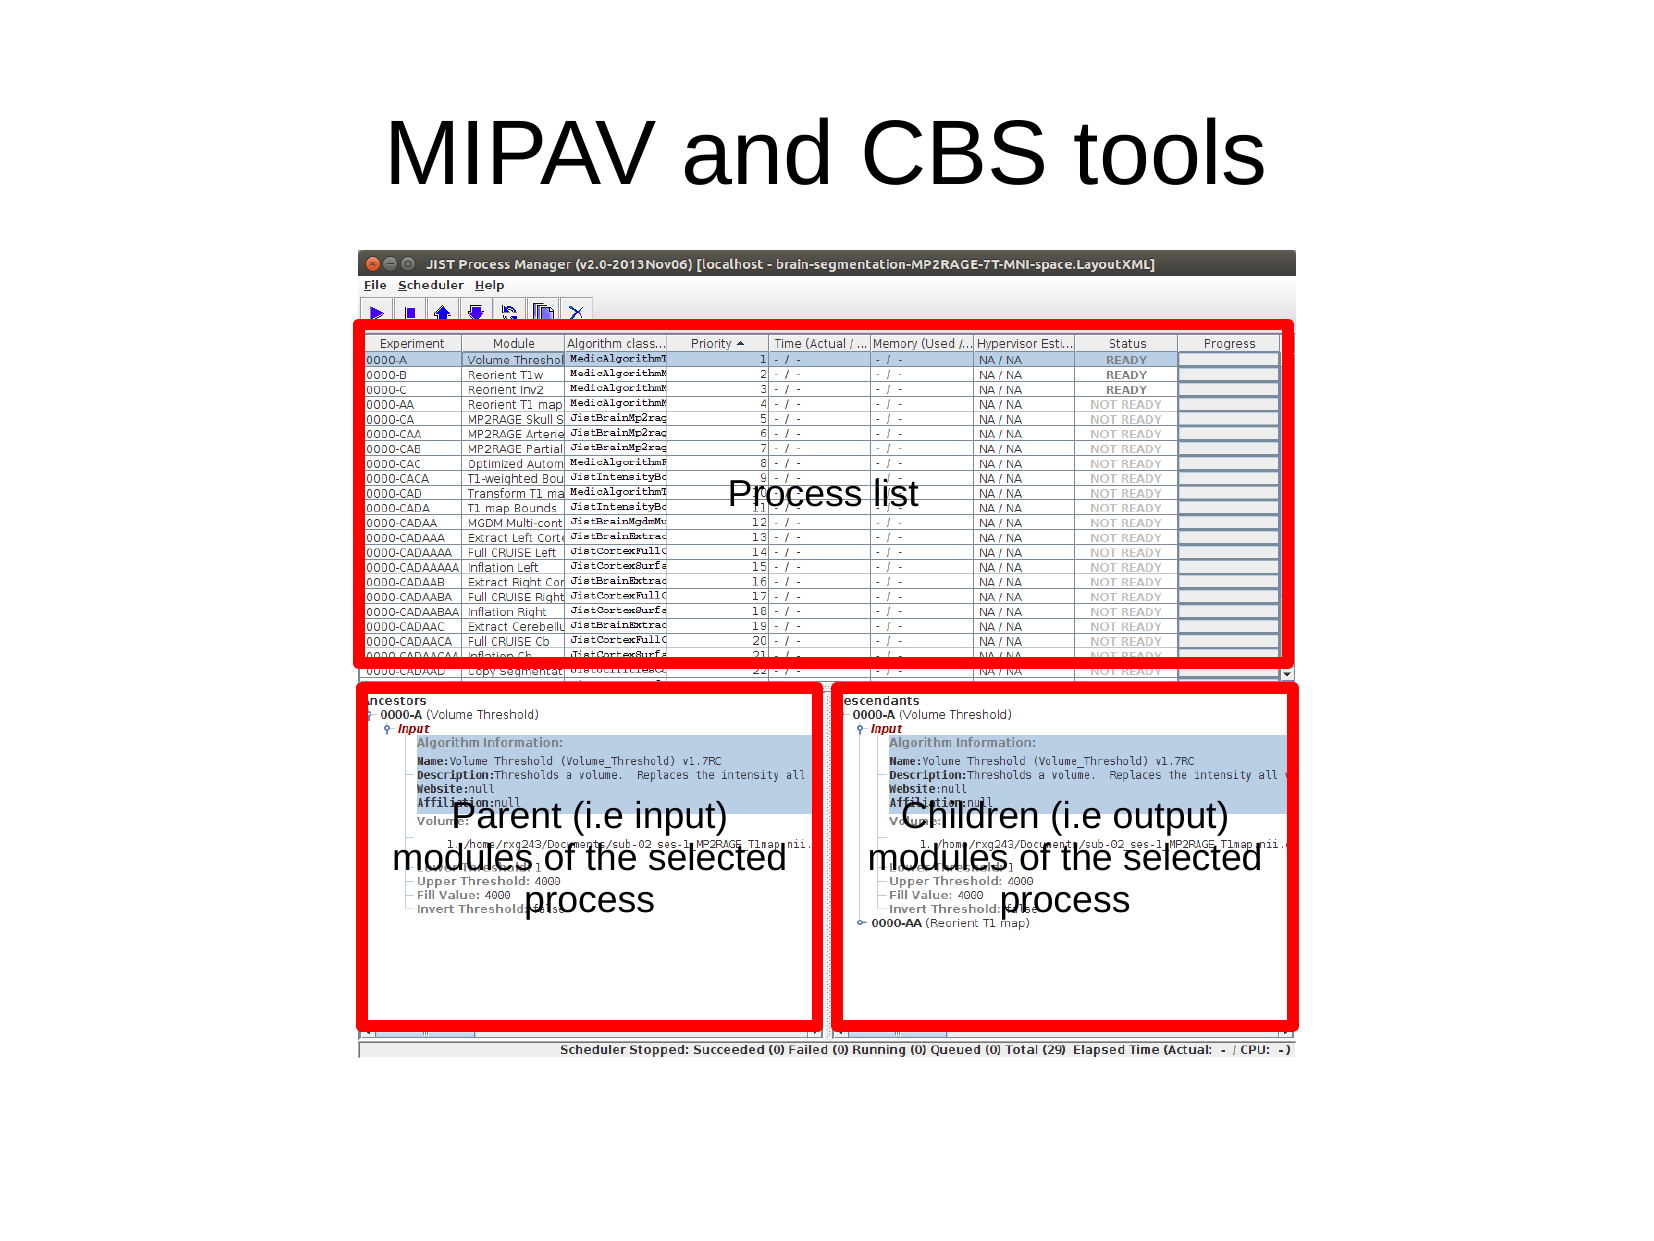

# MIPAV and CBS tools
Process list
Parent (i.e input) modules of the selected process
Children (i.e output) modules of the selected process